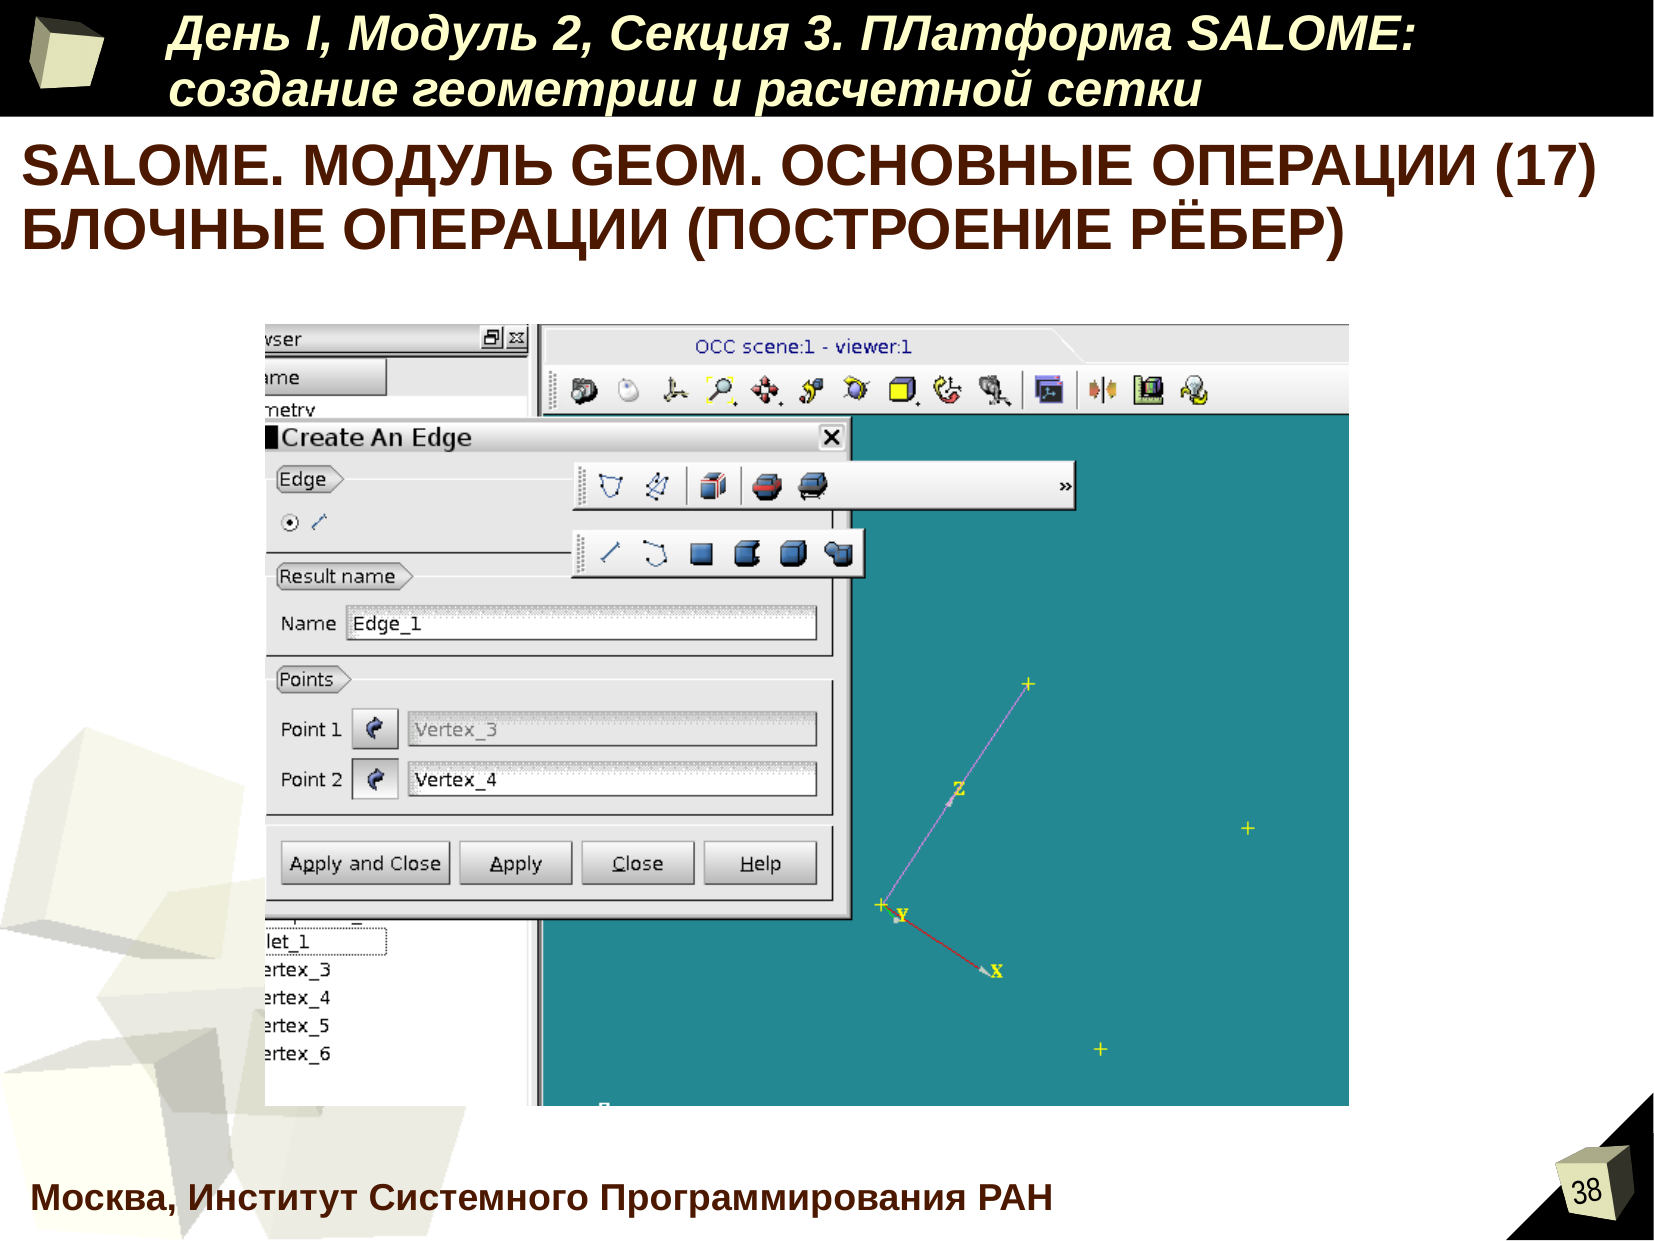

SALOME. МОДУЛЬ GEOM. ОСНОВНЫЕ ОПЕРАЦИИ (17)
БЛОЧНЫЕ ОПЕРАЦИИ (ПОСТРОЕНИЕ РЁБЕР)